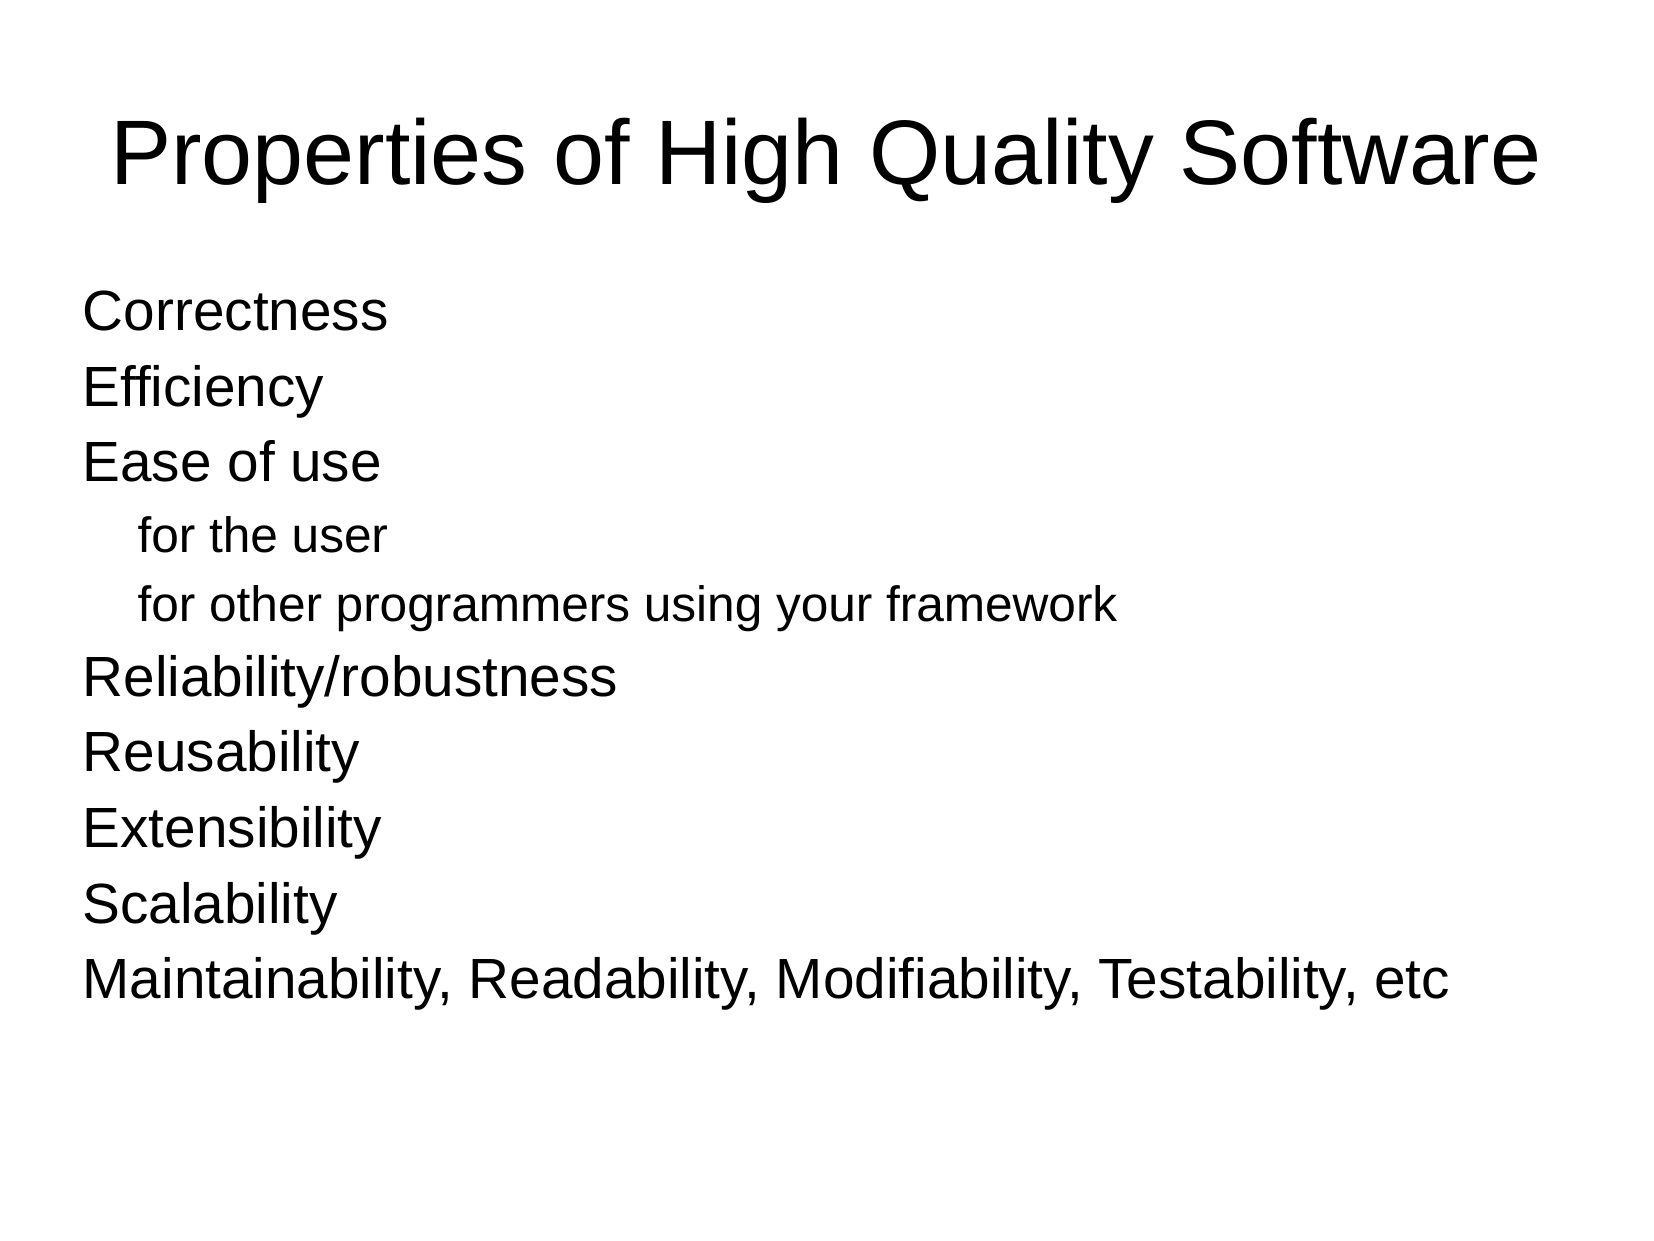

# Properties of High Quality Software
Correctness
Efficiency
Ease of use
 for the user
 for other programmers using your framework
Reliability/robustness
Reusability
Extensibility
Scalability
Maintainability, Readability, Modifiability, Testability, etc